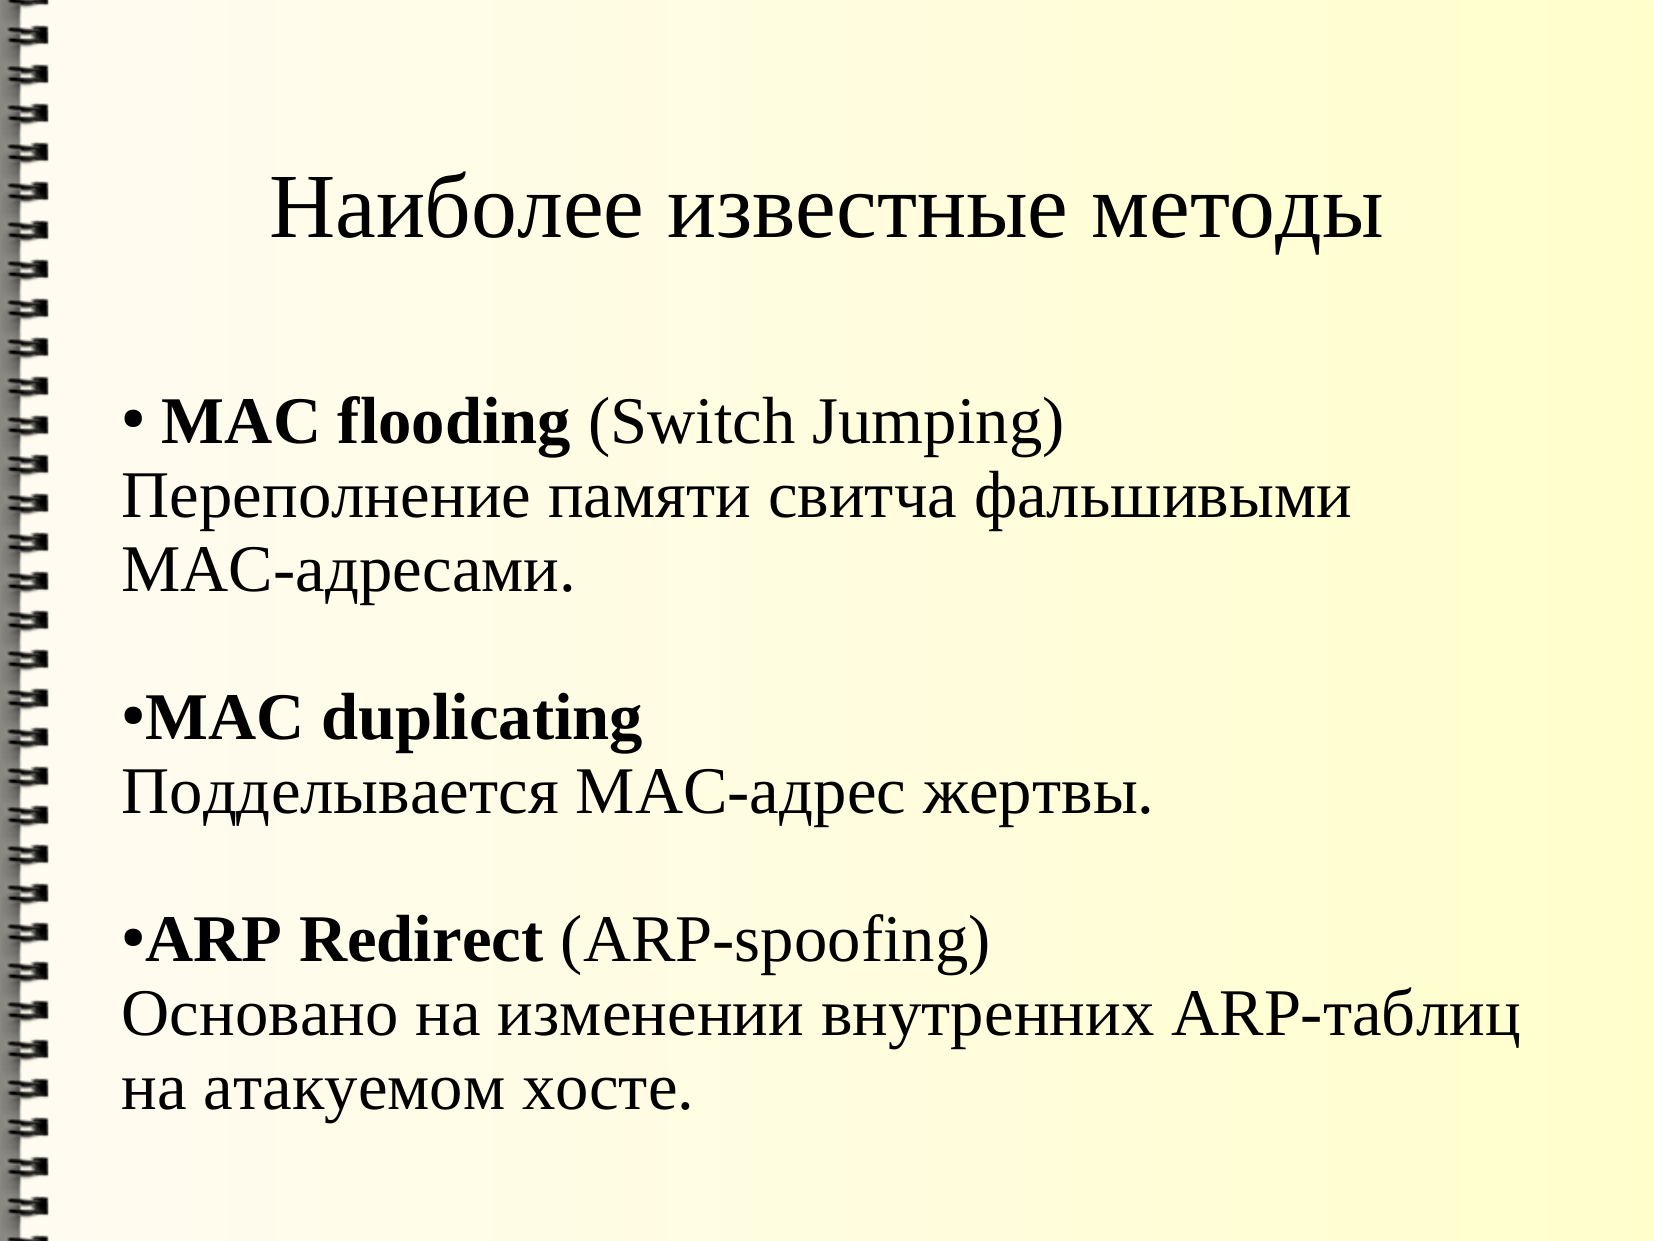

# Наиболее известные методы
 MAC flooding (Switch Jumping)
Переполнение памяти свитча фальшивыми MAC-адресами.
MAC duplicating
Подделывается MAC-адрес жертвы.
ARP Redirect (ARP-spoofing)
Основано на изменении внутренних ARP-таблиц на атакуемом хосте.